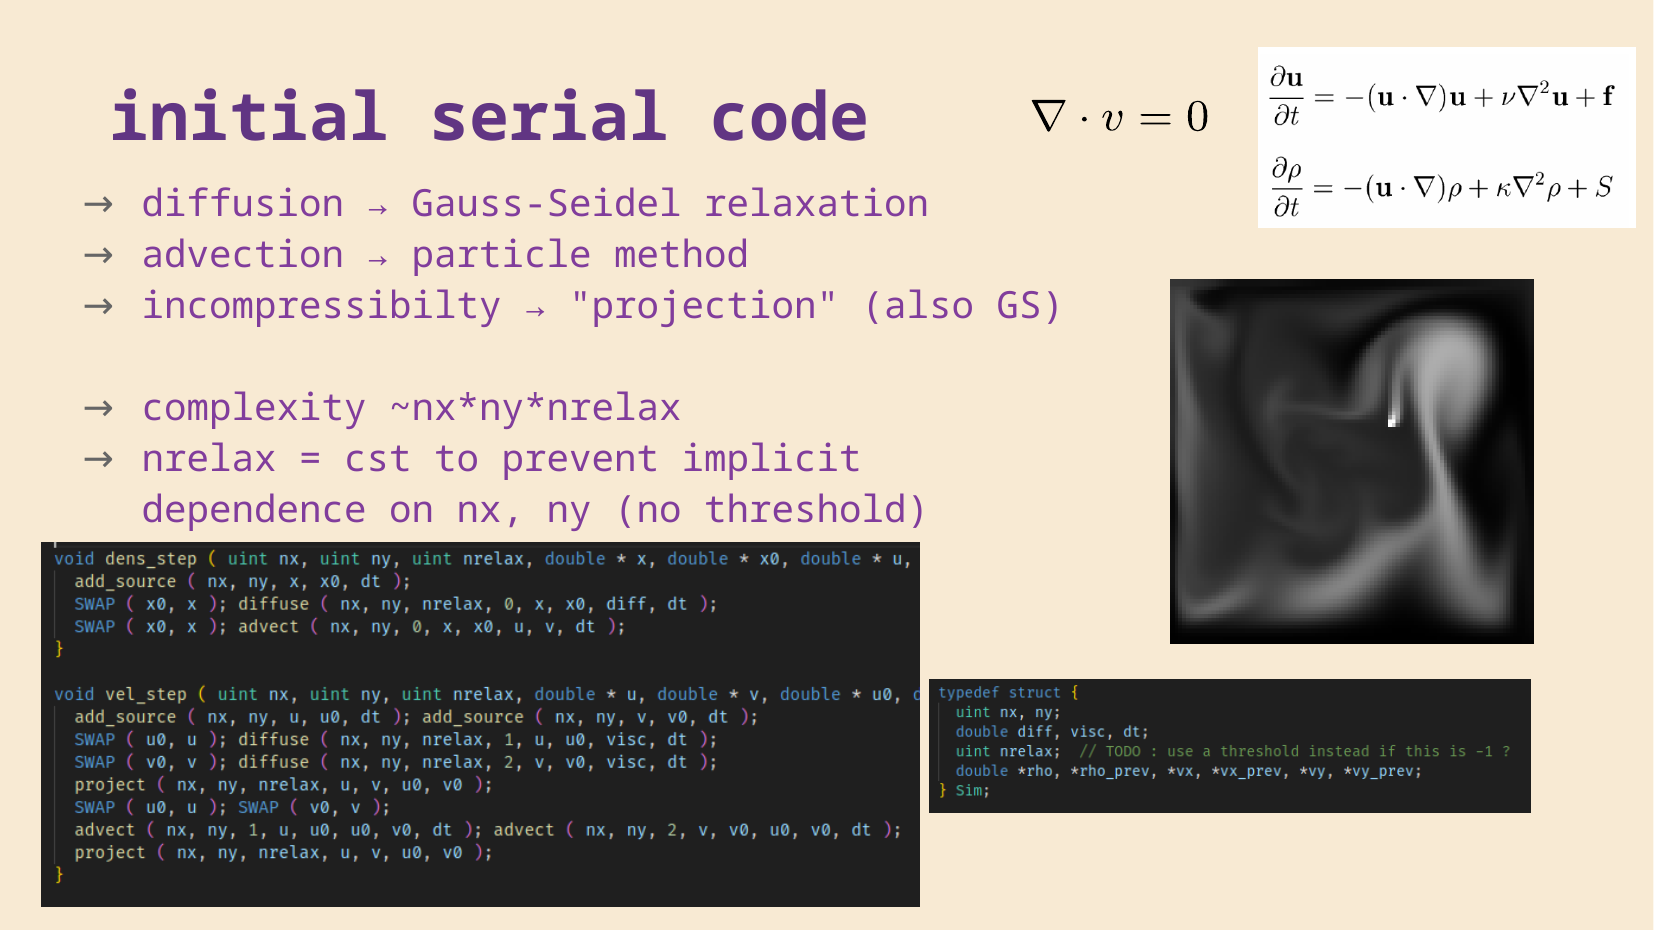

# initial serial code
diffusion → Gauss-Seidel relaxation
advection → particle method
incompressibilty → "projection" (also GS)
complexity ~nx*ny*nrelax
nrelax = cst to prevent implicit dependence on nx, ny (no threshold)